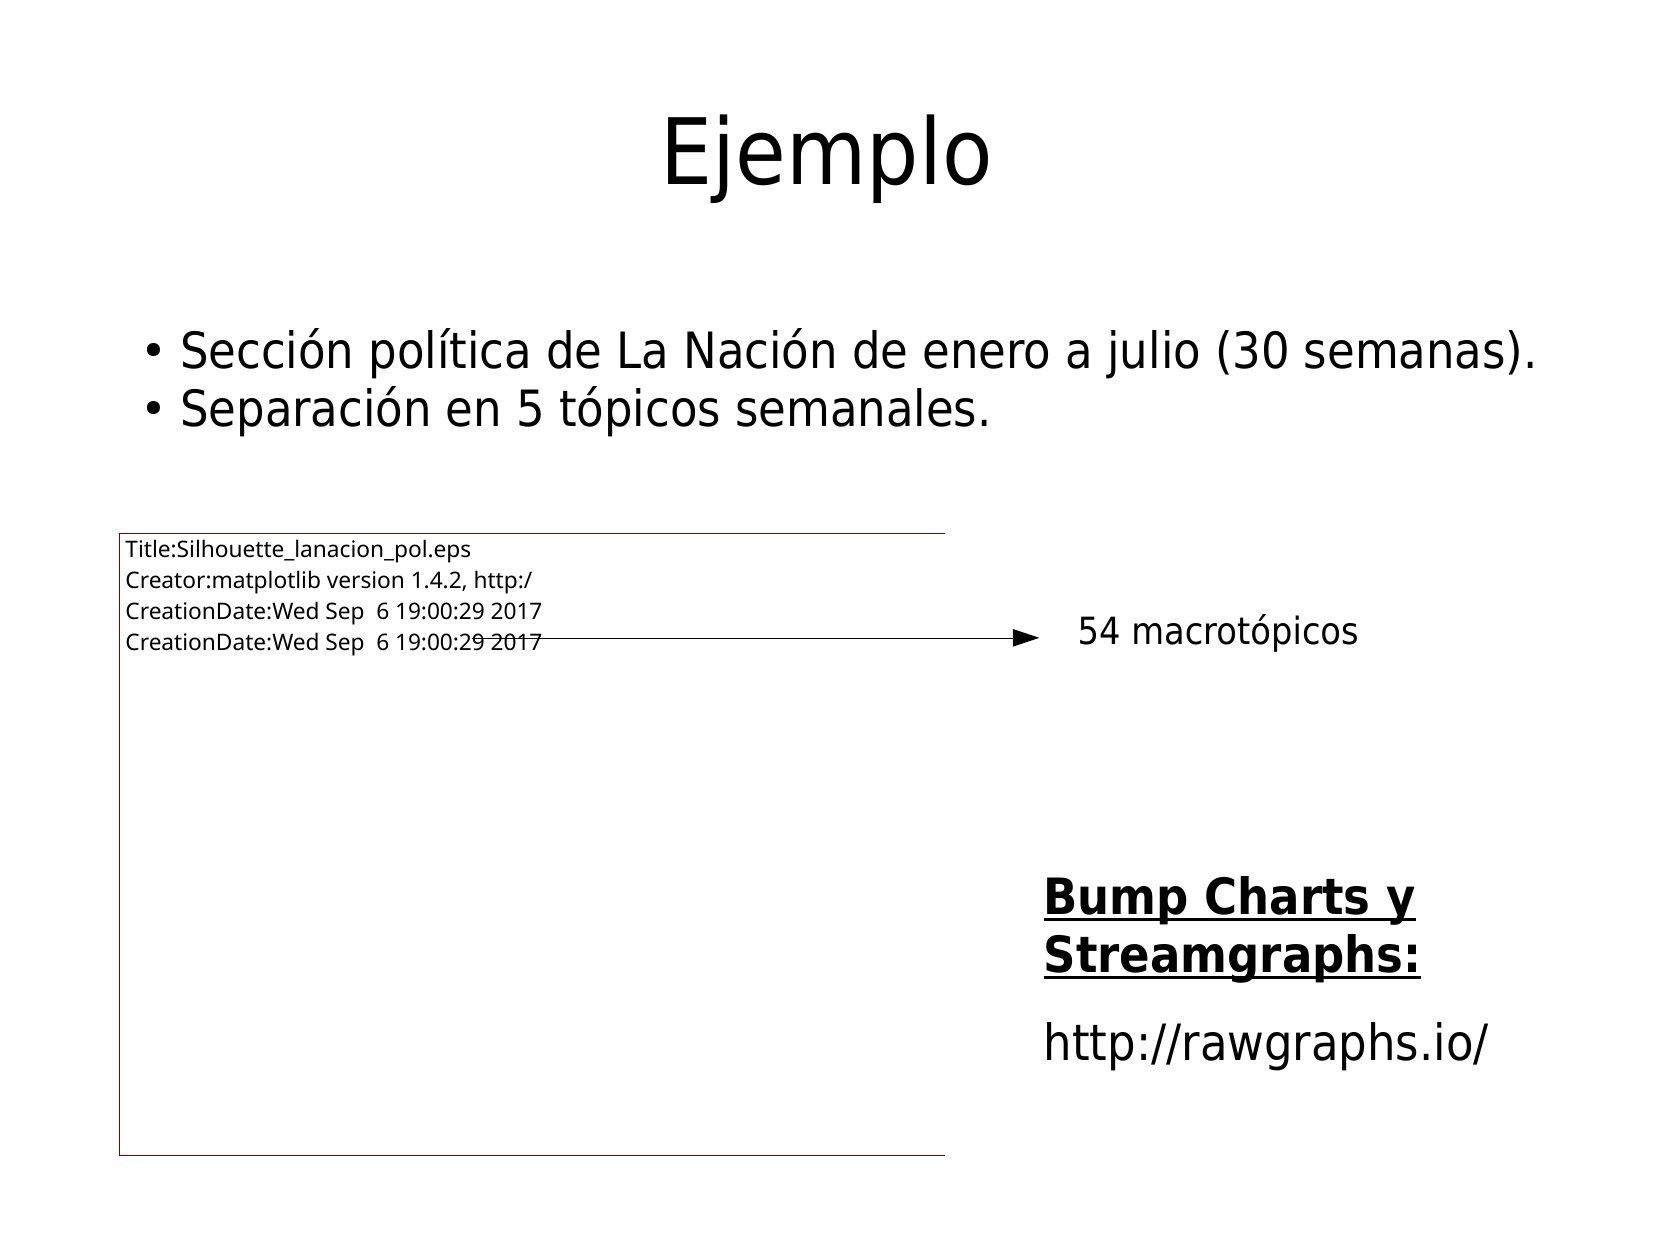

# Ejemplo
Sección política de La Nación de enero a julio (30 semanas).
Separación en 5 tópicos semanales.
54 macrotópicos
Bump Charts y Streamgraphs:
http://rawgraphs.io/